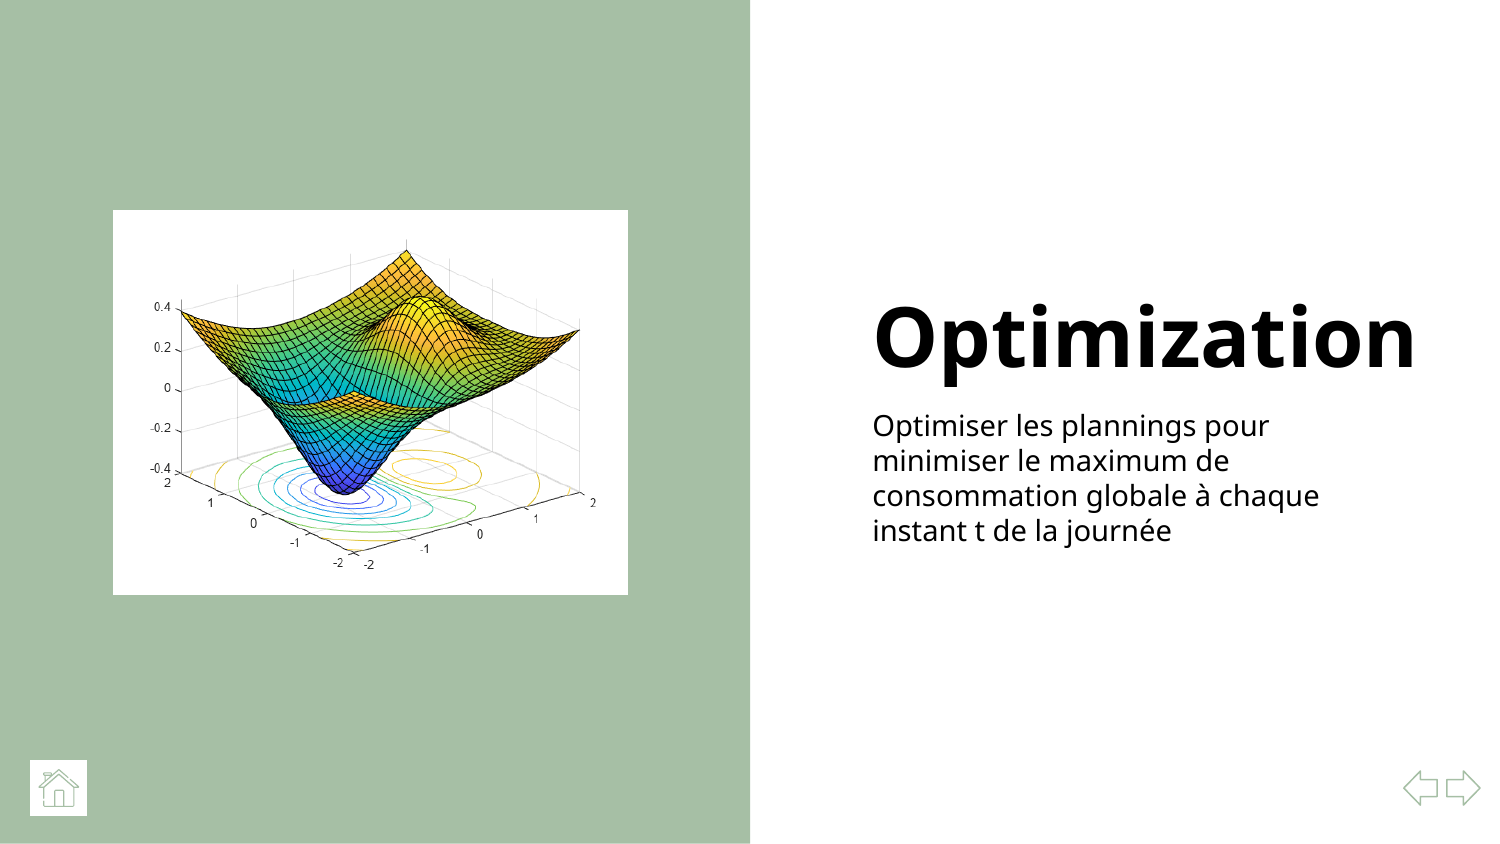

# Optimization
Optimiser les plannings pour minimiser le maximum de consommation globale à chaque instant t de la journée